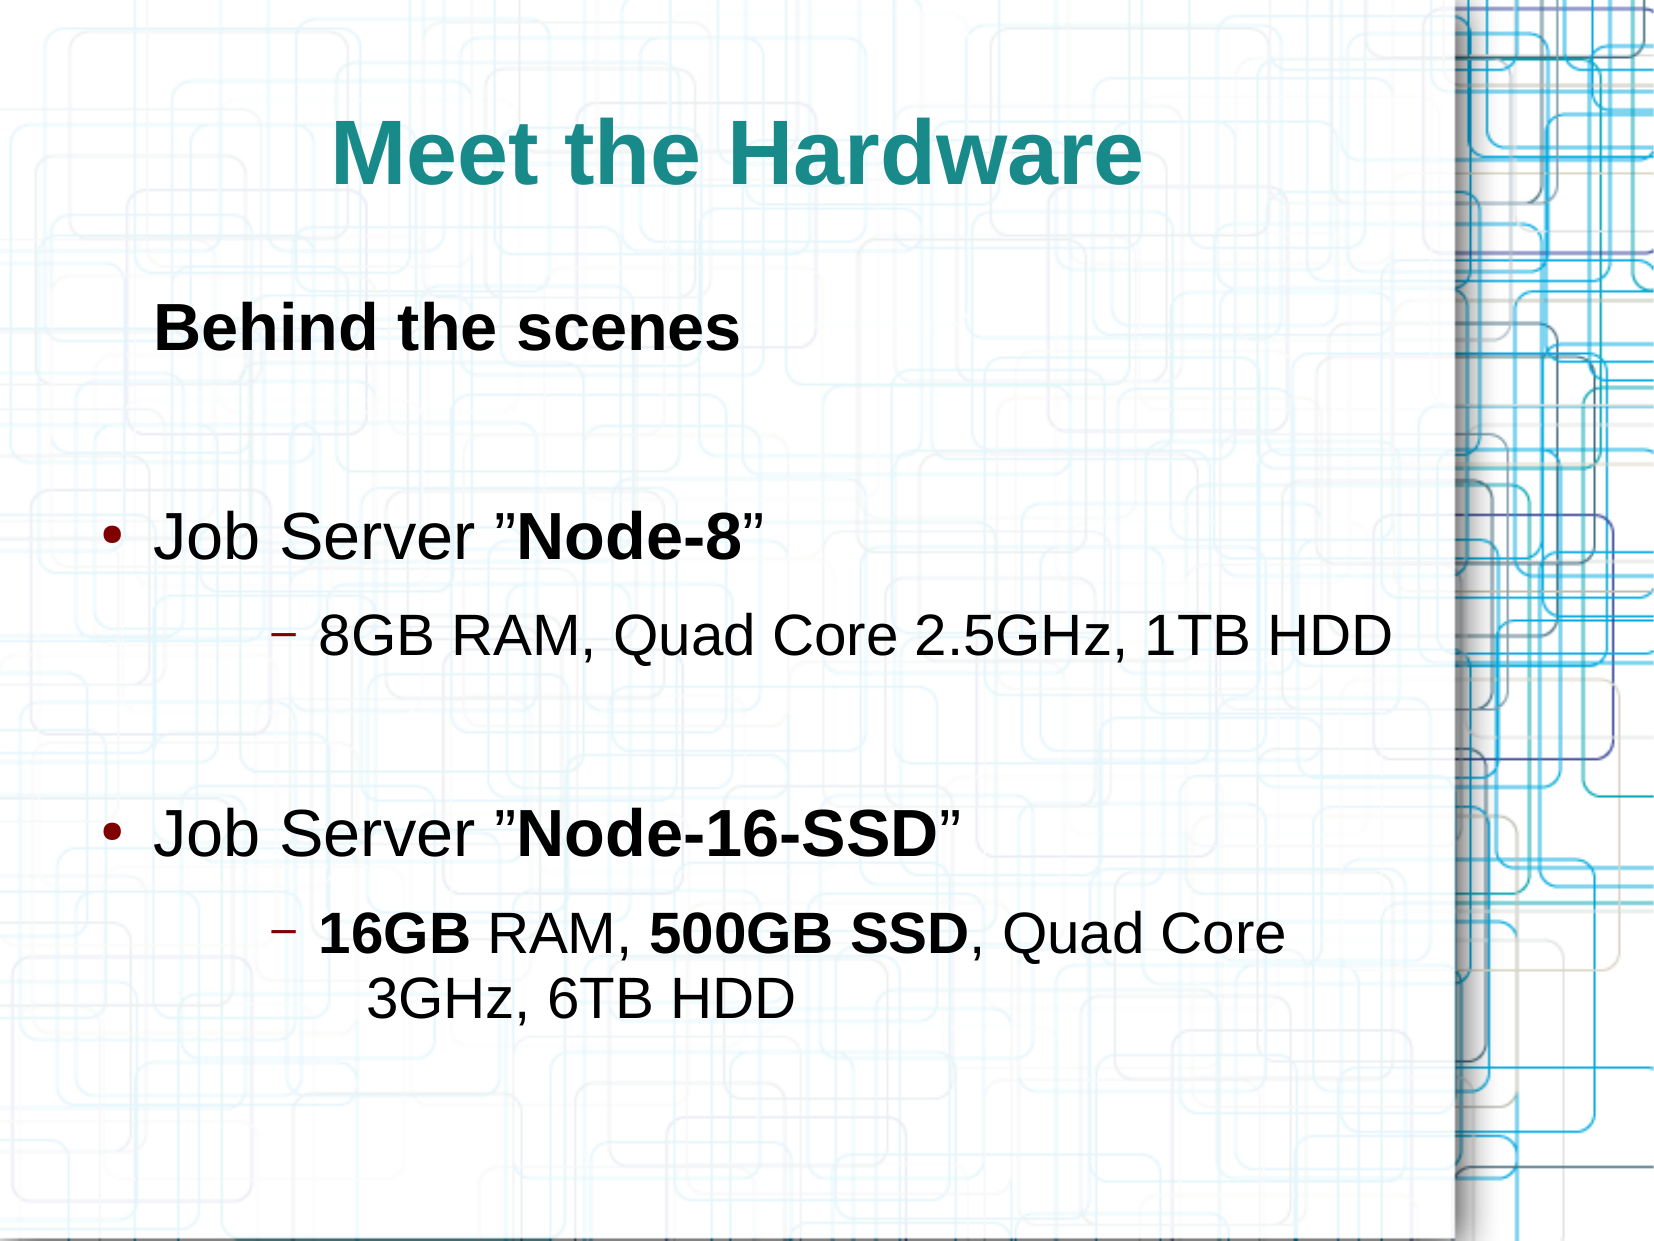

# Meet the Hardware
Behind the scenes
Job Server ”Node-8”
8GB RAM, Quad Core 2.5GHz, 1TB HDD
Job Server ”Node-16-SSD”
16GB RAM, 500GB SSD, Quad Core 3GHz, 6TB HDD